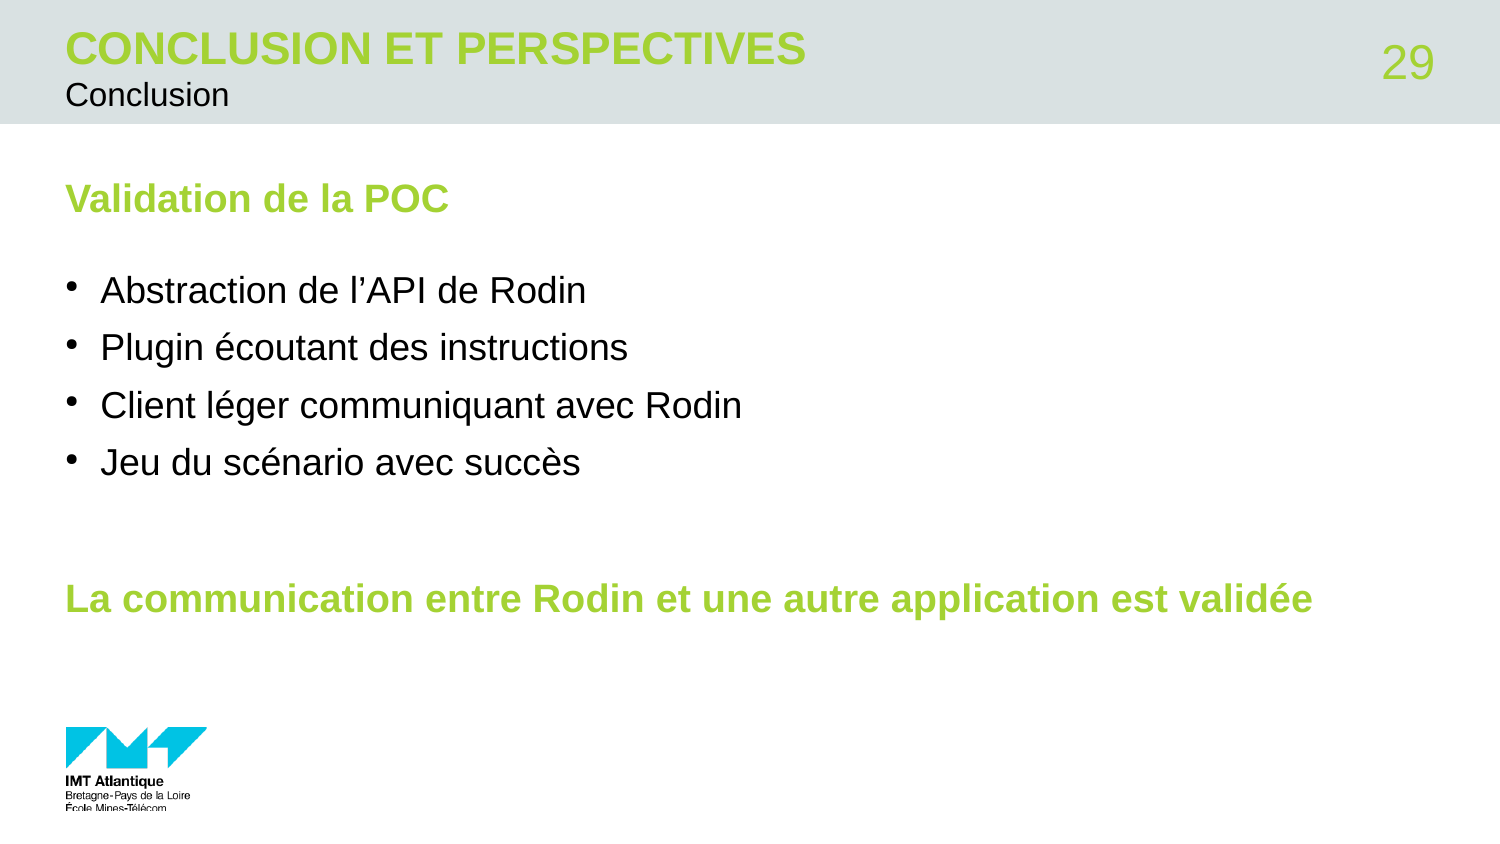

# CONCLUSION ET PERSPECTIVES
Conclusion
Validation de la POC
Abstraction de l’API de Rodin
Plugin écoutant des instructions
Client léger communiquant avec Rodin
Jeu du scénario avec succès
La communication entre Rodin et une autre application est validée